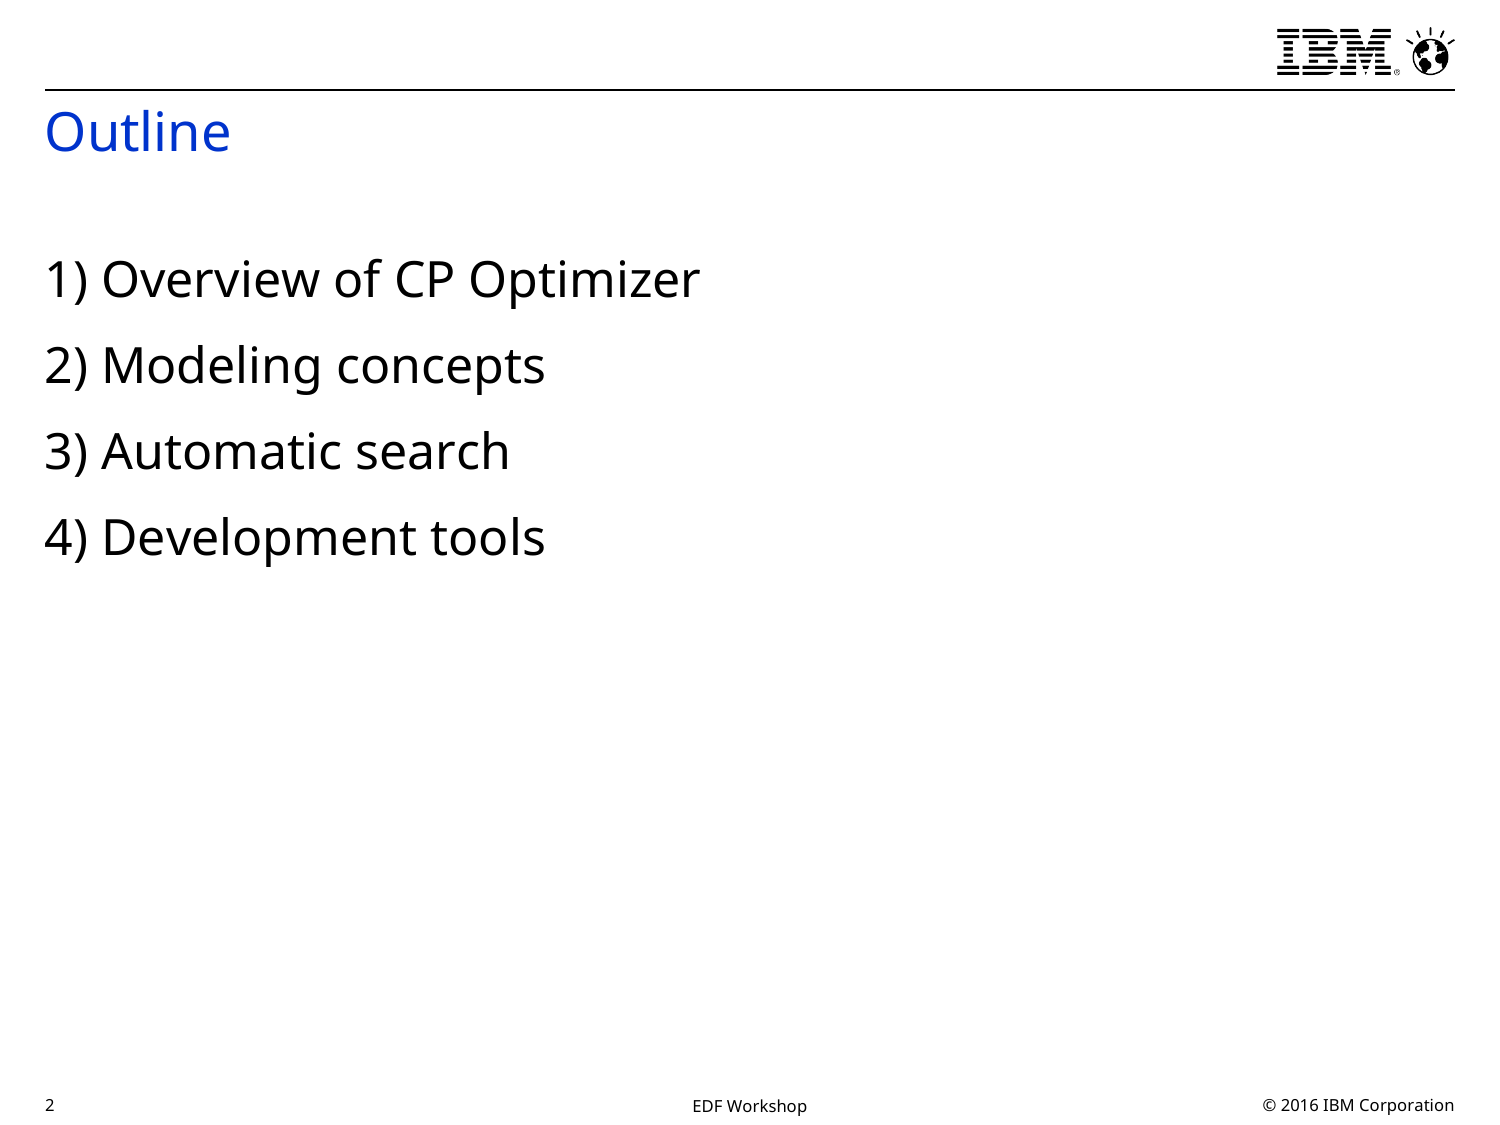

# Outline
 Overview of CP Optimizer
 Modeling concepts
 Automatic search
 Development tools
2